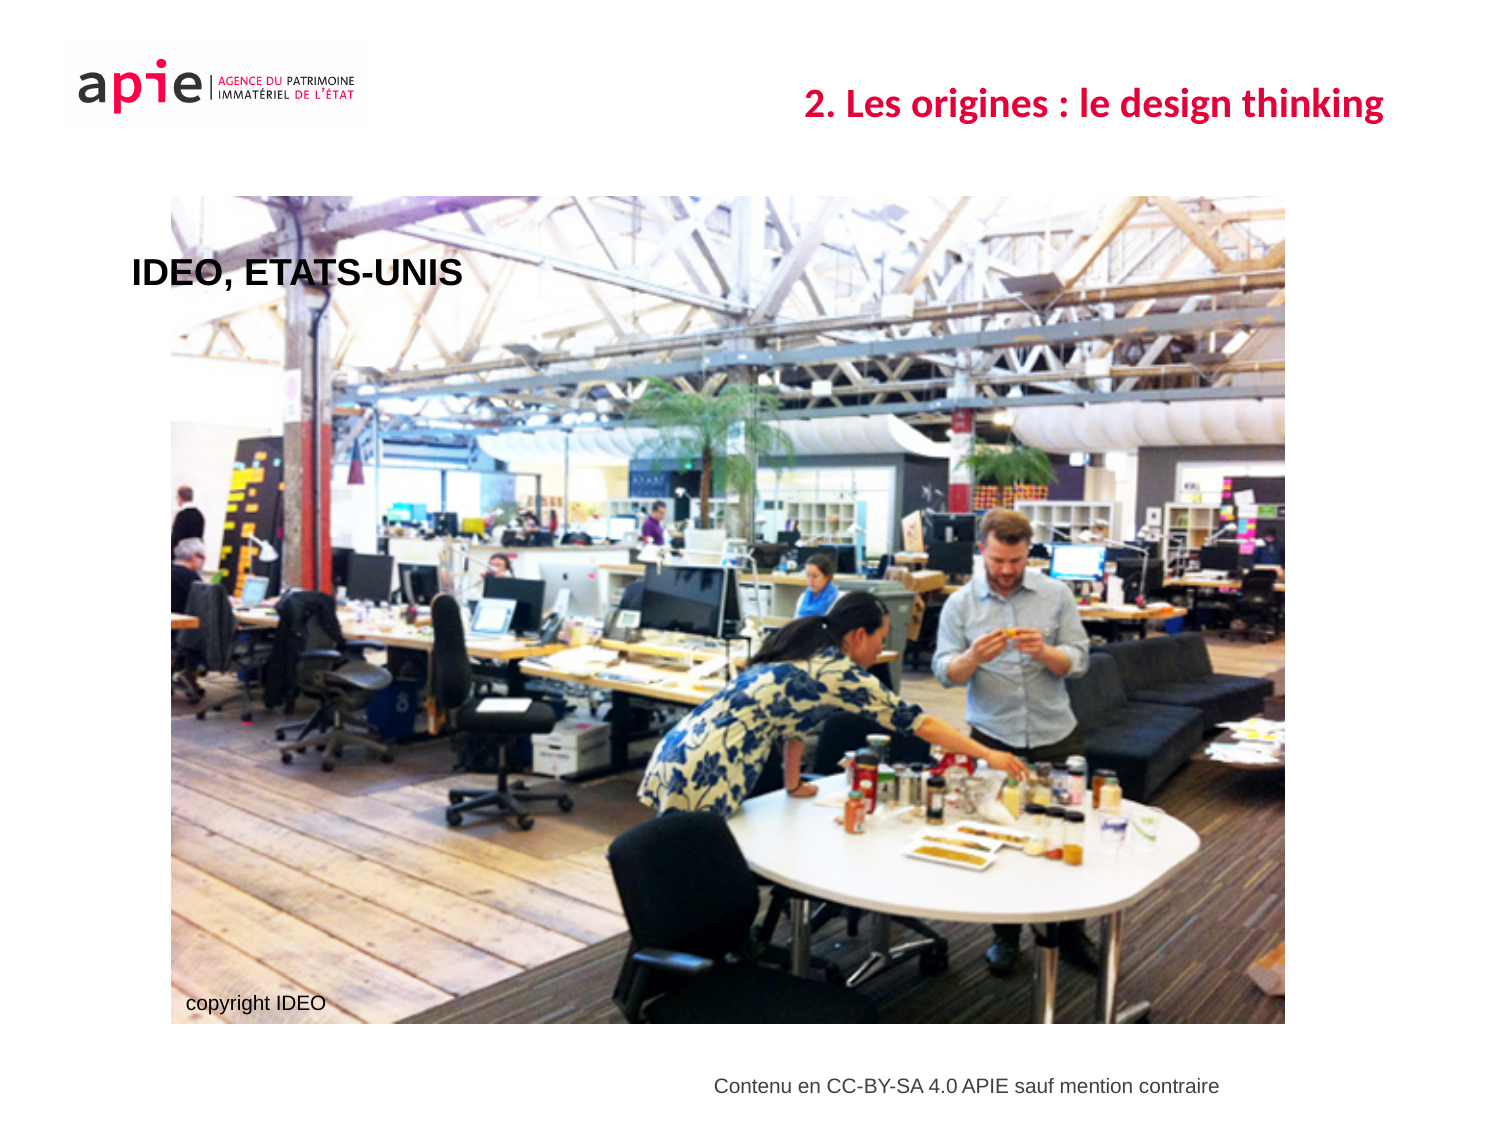

# 2. Les origines : le design thinking
IDEO, ETATS-UNIS
copyright IDEO